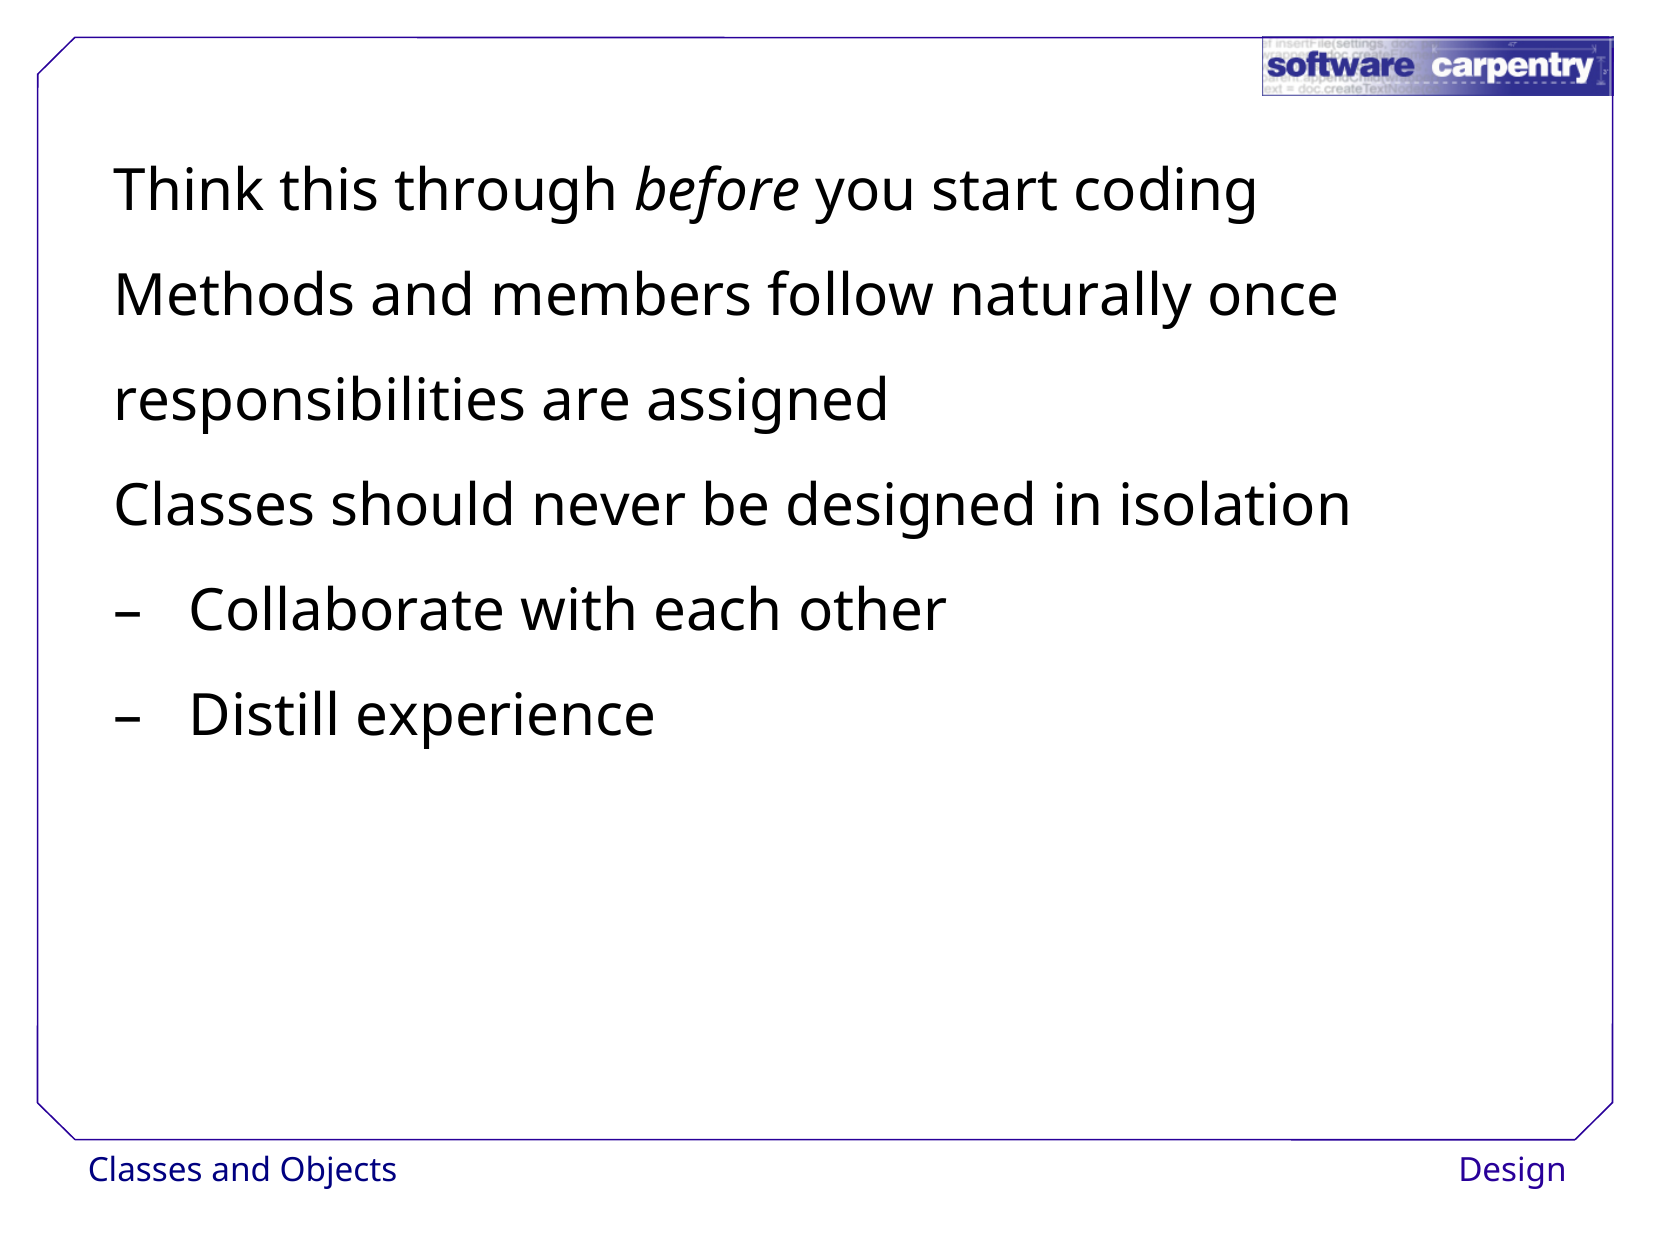

Think this through before you start coding
Methods and members follow naturally once
responsibilities are assigned
Classes should never be designed in isolation
–	Collaborate with each other
–	Distill experience